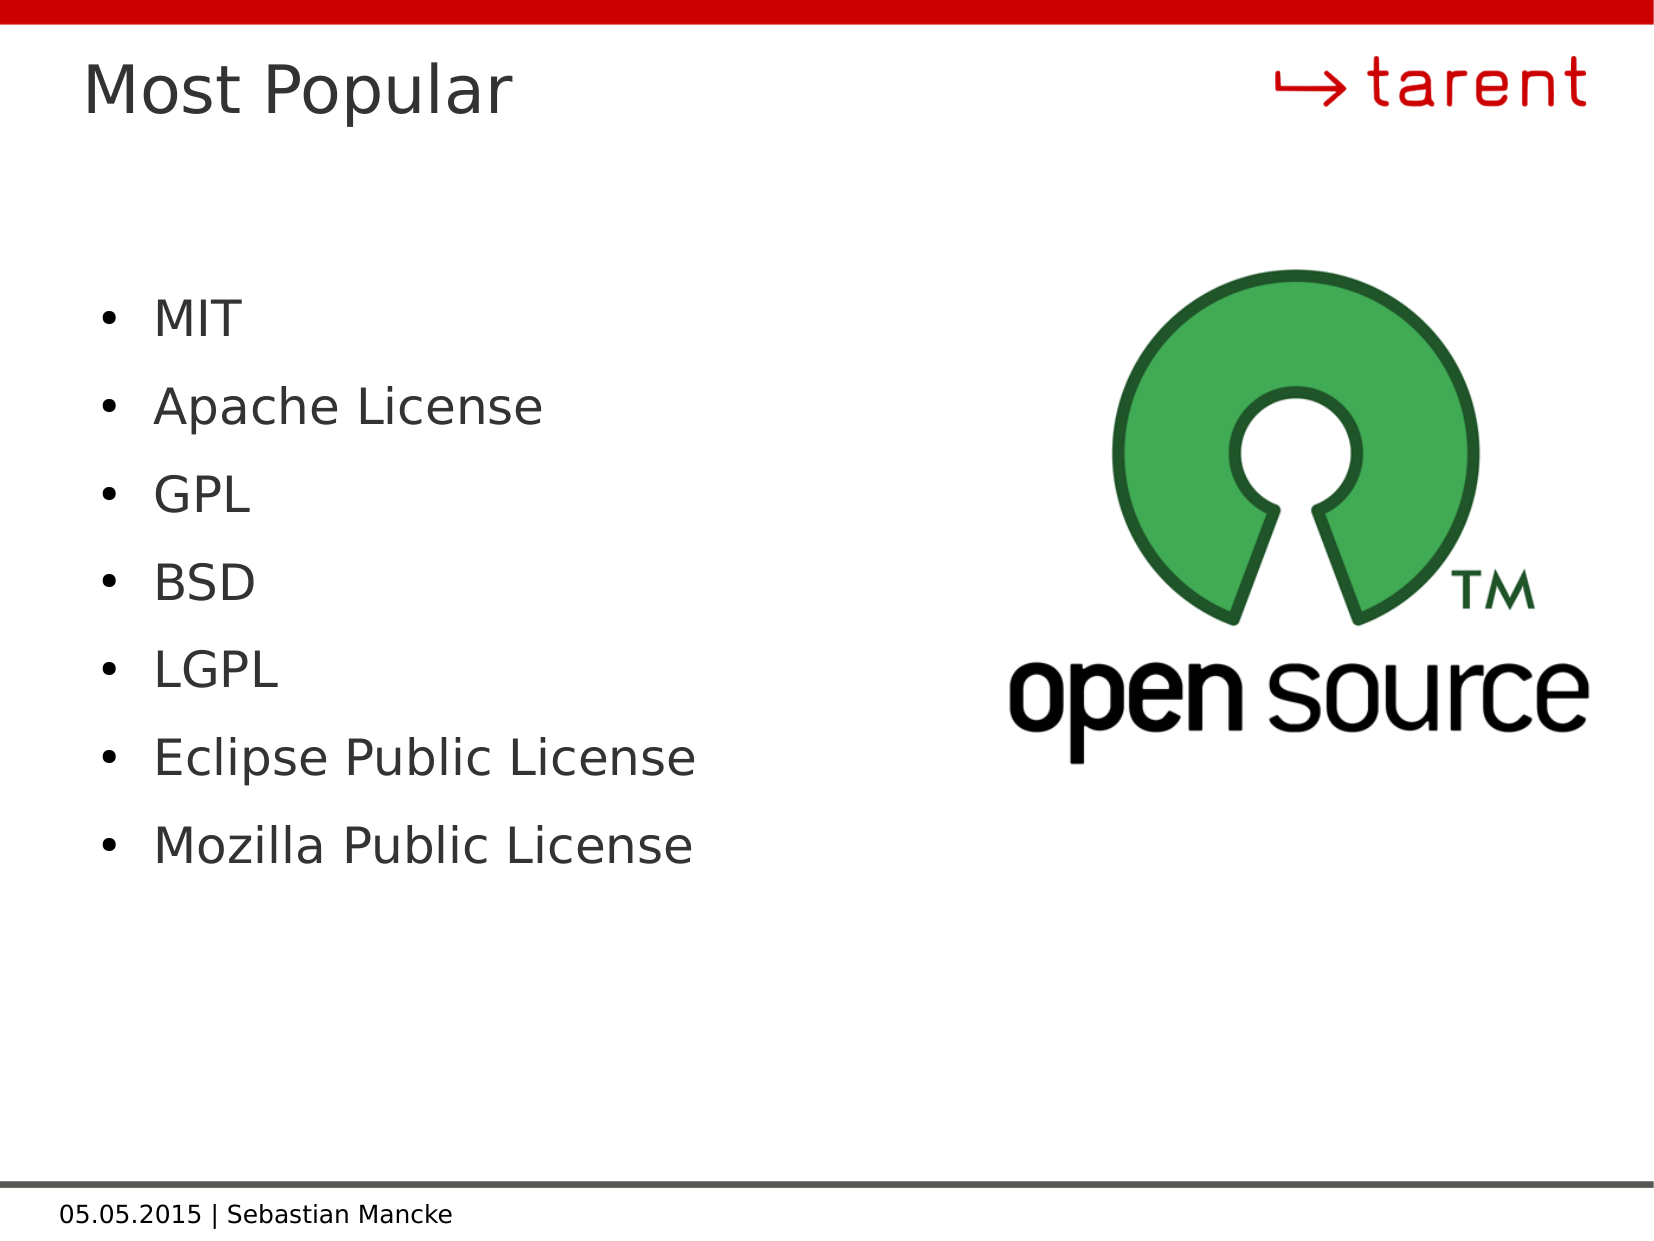

# Most Popular
MIT
Apache License
GPL
BSD
LGPL
Eclipse Public License
Mozilla Public License